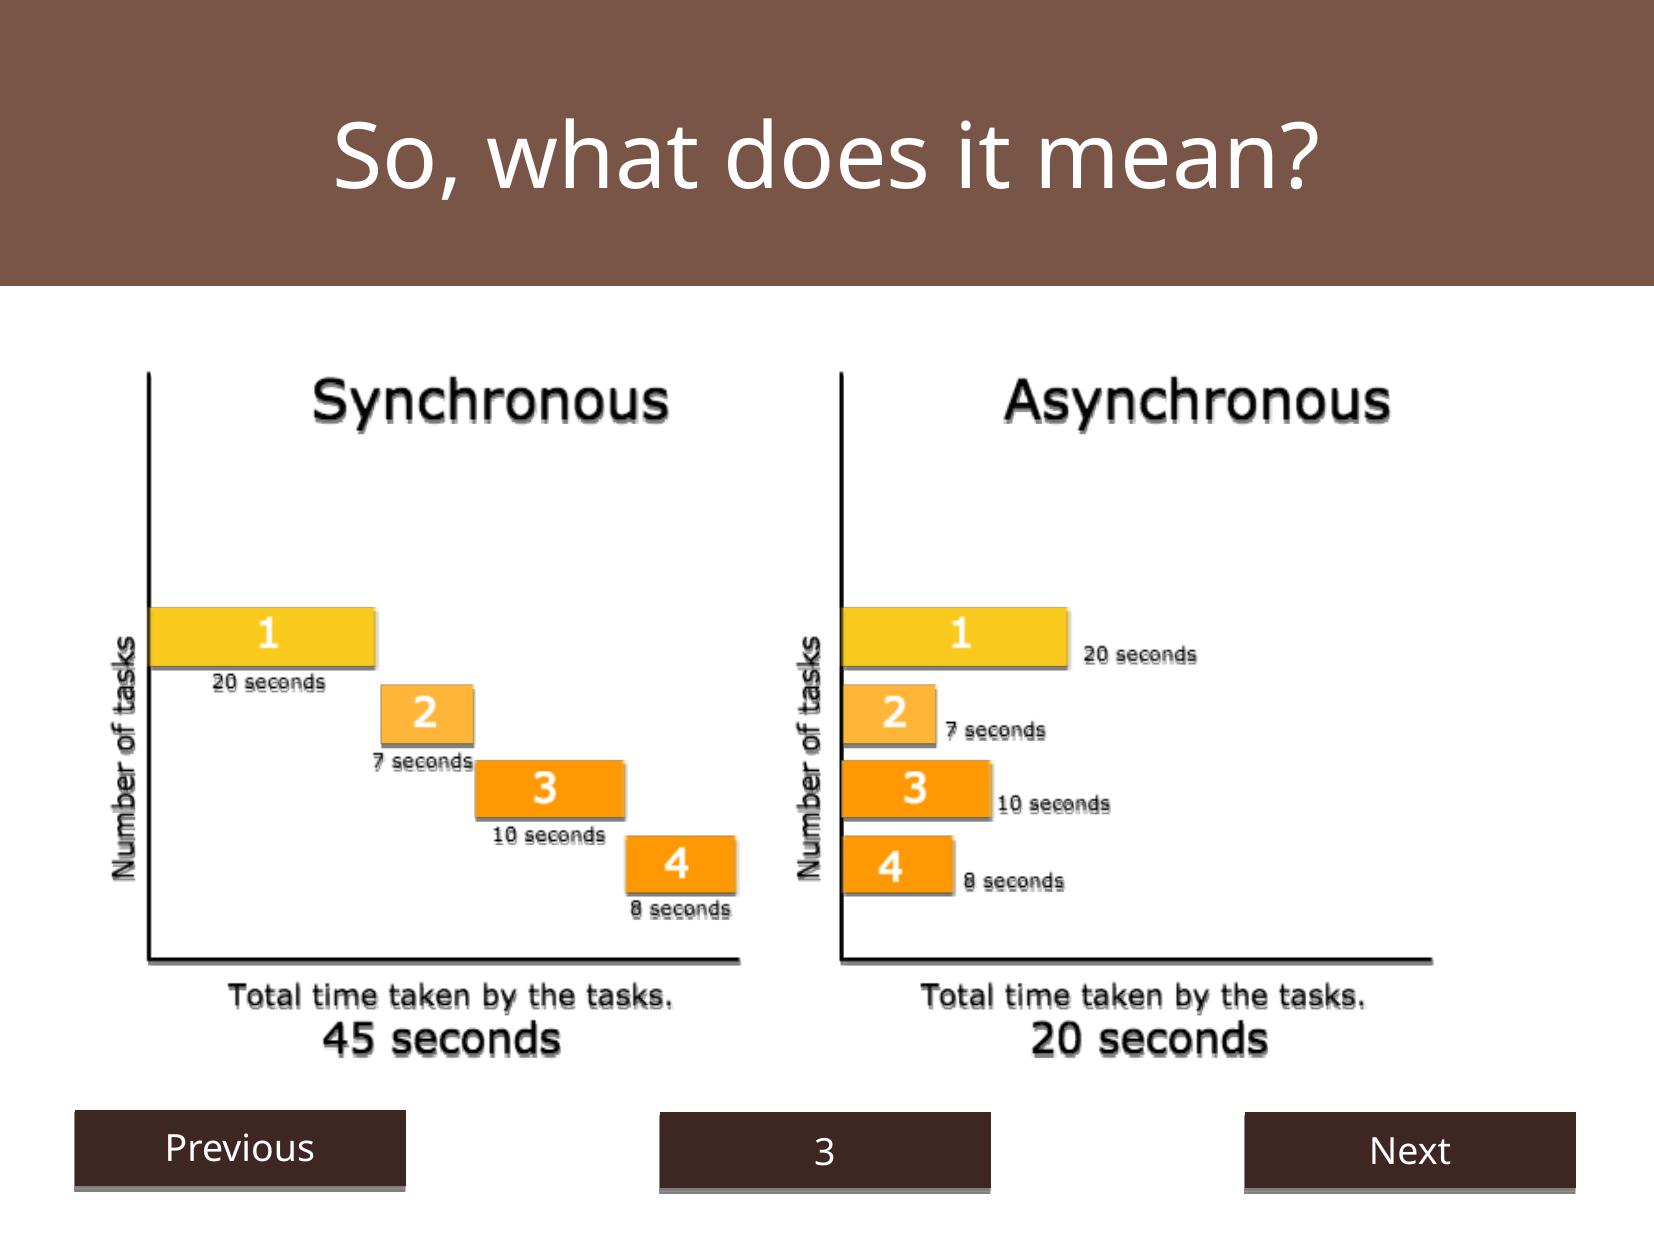

# So, what does it mean?
Previous
Next